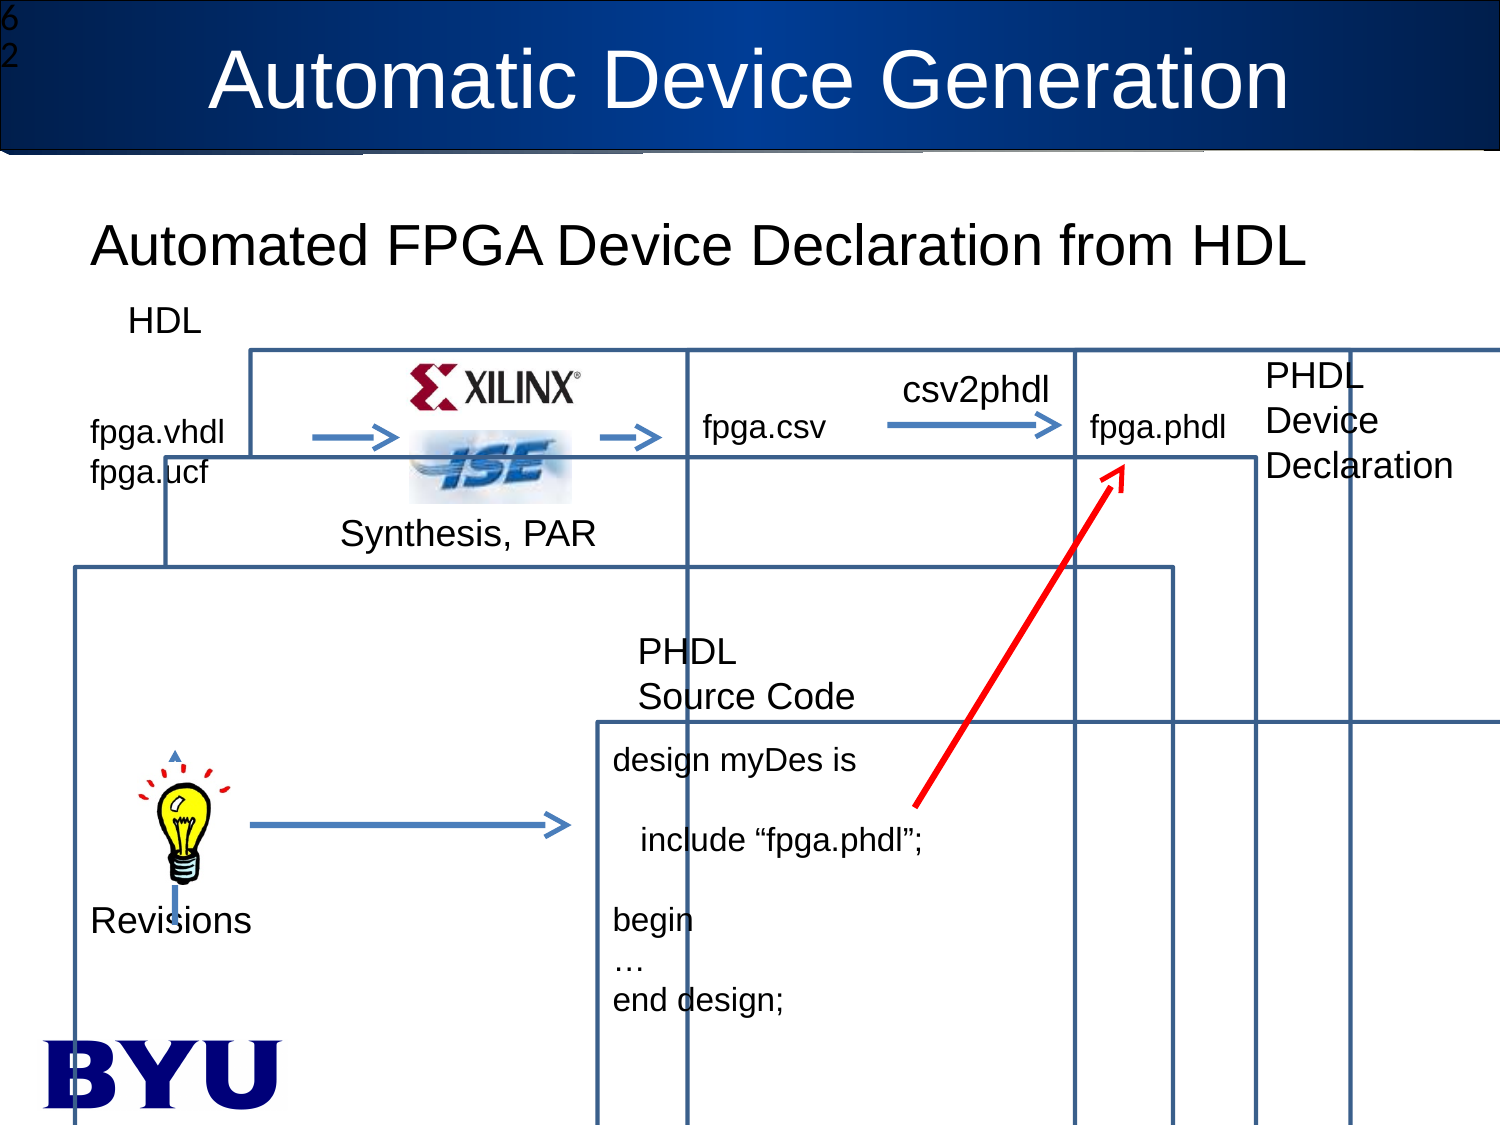

# Automatic Device Generation
Automated FPGA Device Declaration from HDL
HDL
csv2phdl
PHDL Device Declaration
fpga.csv
fpga.phdl
fpga.vhdl
fpga.ucf
Synthesis, PAR
PHDL
Source Code
design myDes is
 include “fpga.phdl”;
begin
…
end design;
Revisions